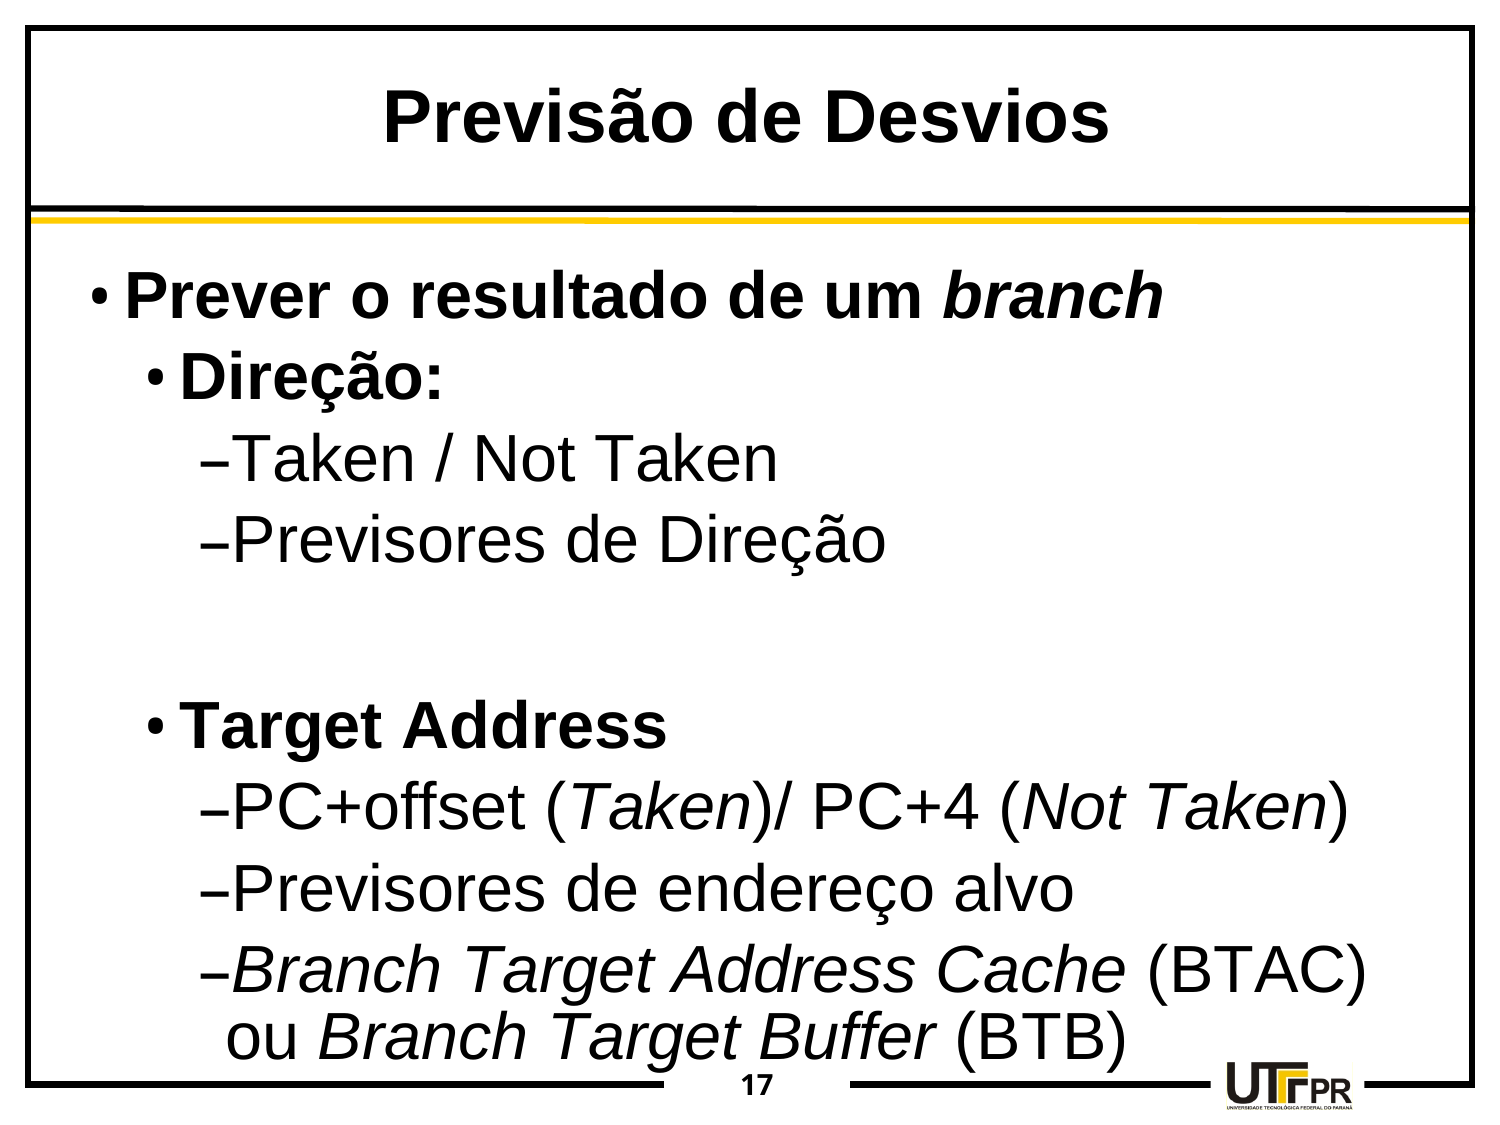

# Previsão de Desvios
Prever o resultado de um branch
Direção:
Taken / Not Taken
Previsores de Direção
Target Address
PC+offset (Taken)/ PC+4 (Not Taken)
Previsores de endereço alvo
Branch Target Address Cache (BTAC) ou Branch Target Buffer (BTB)